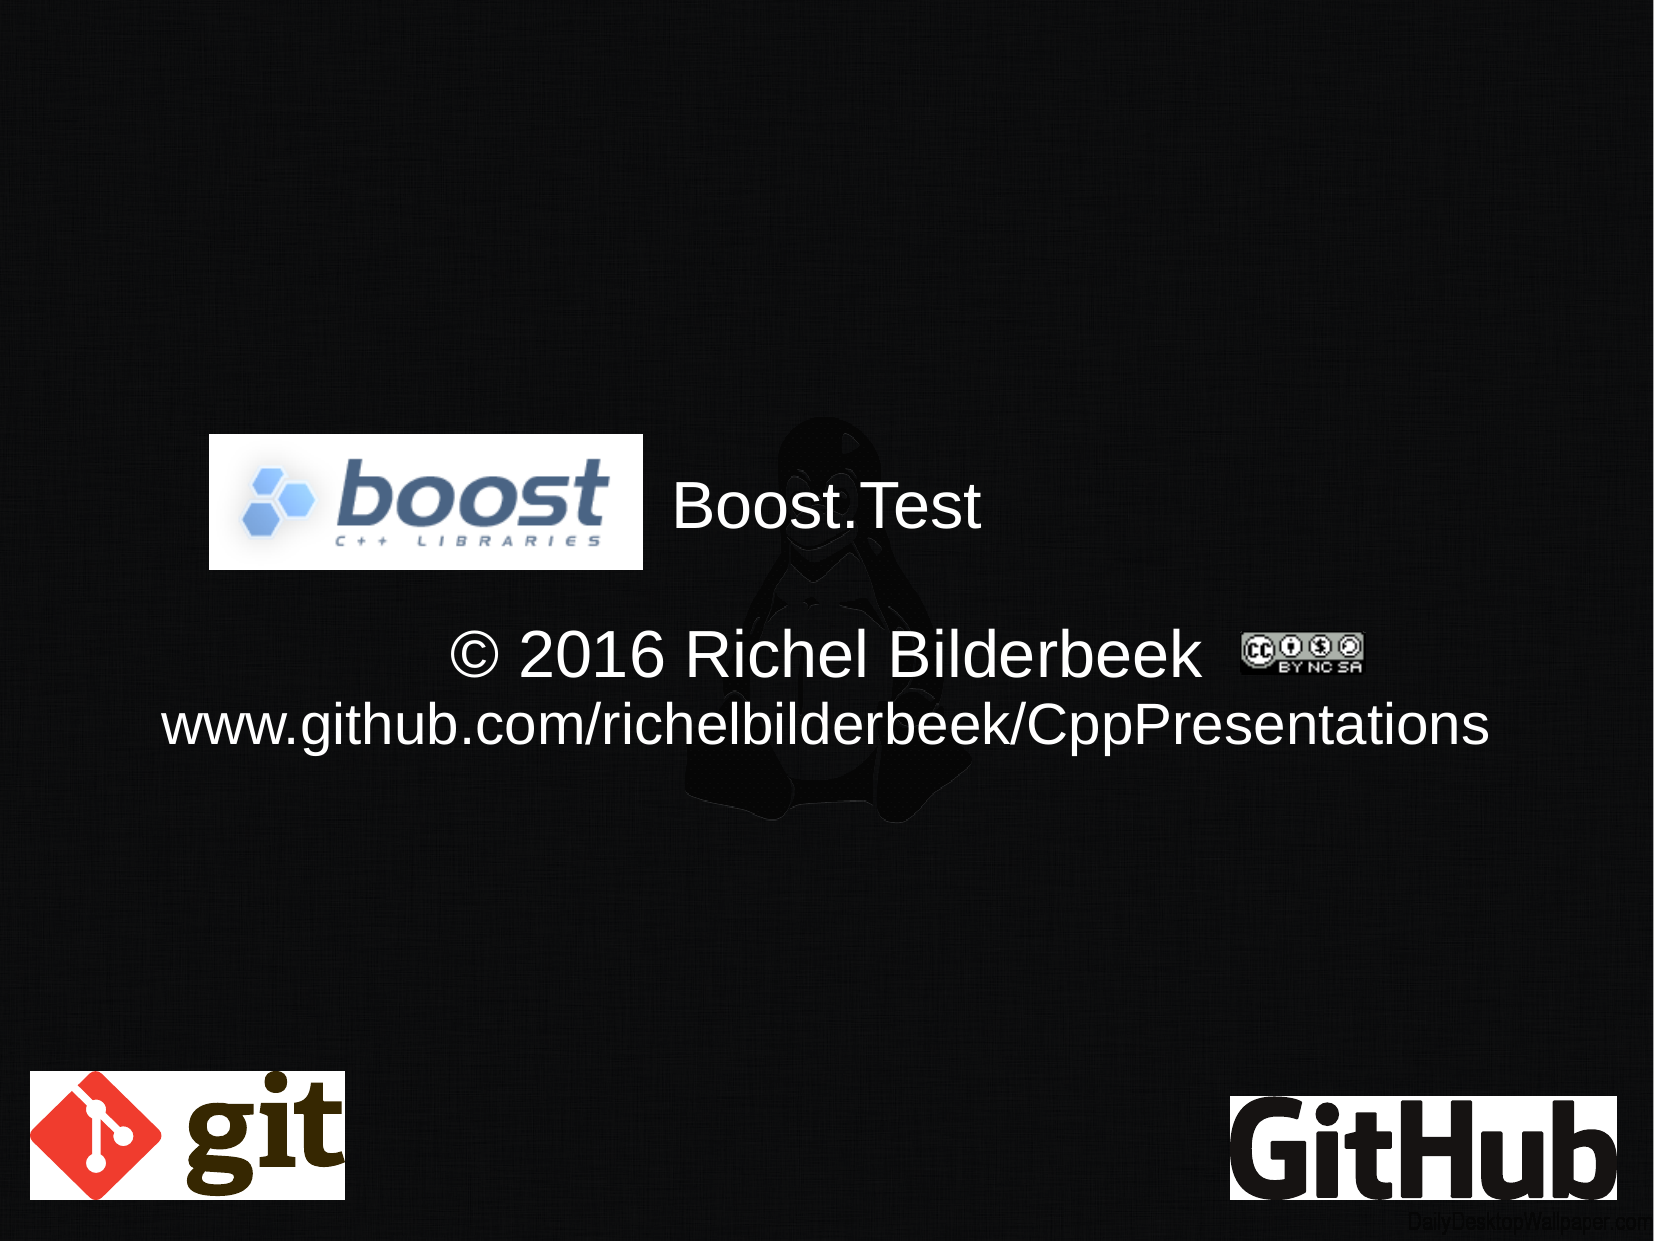

# Boost.Test
© 2016 Richel Bilderbeek
www.github.com/richelbilderbeek/CppPresentations